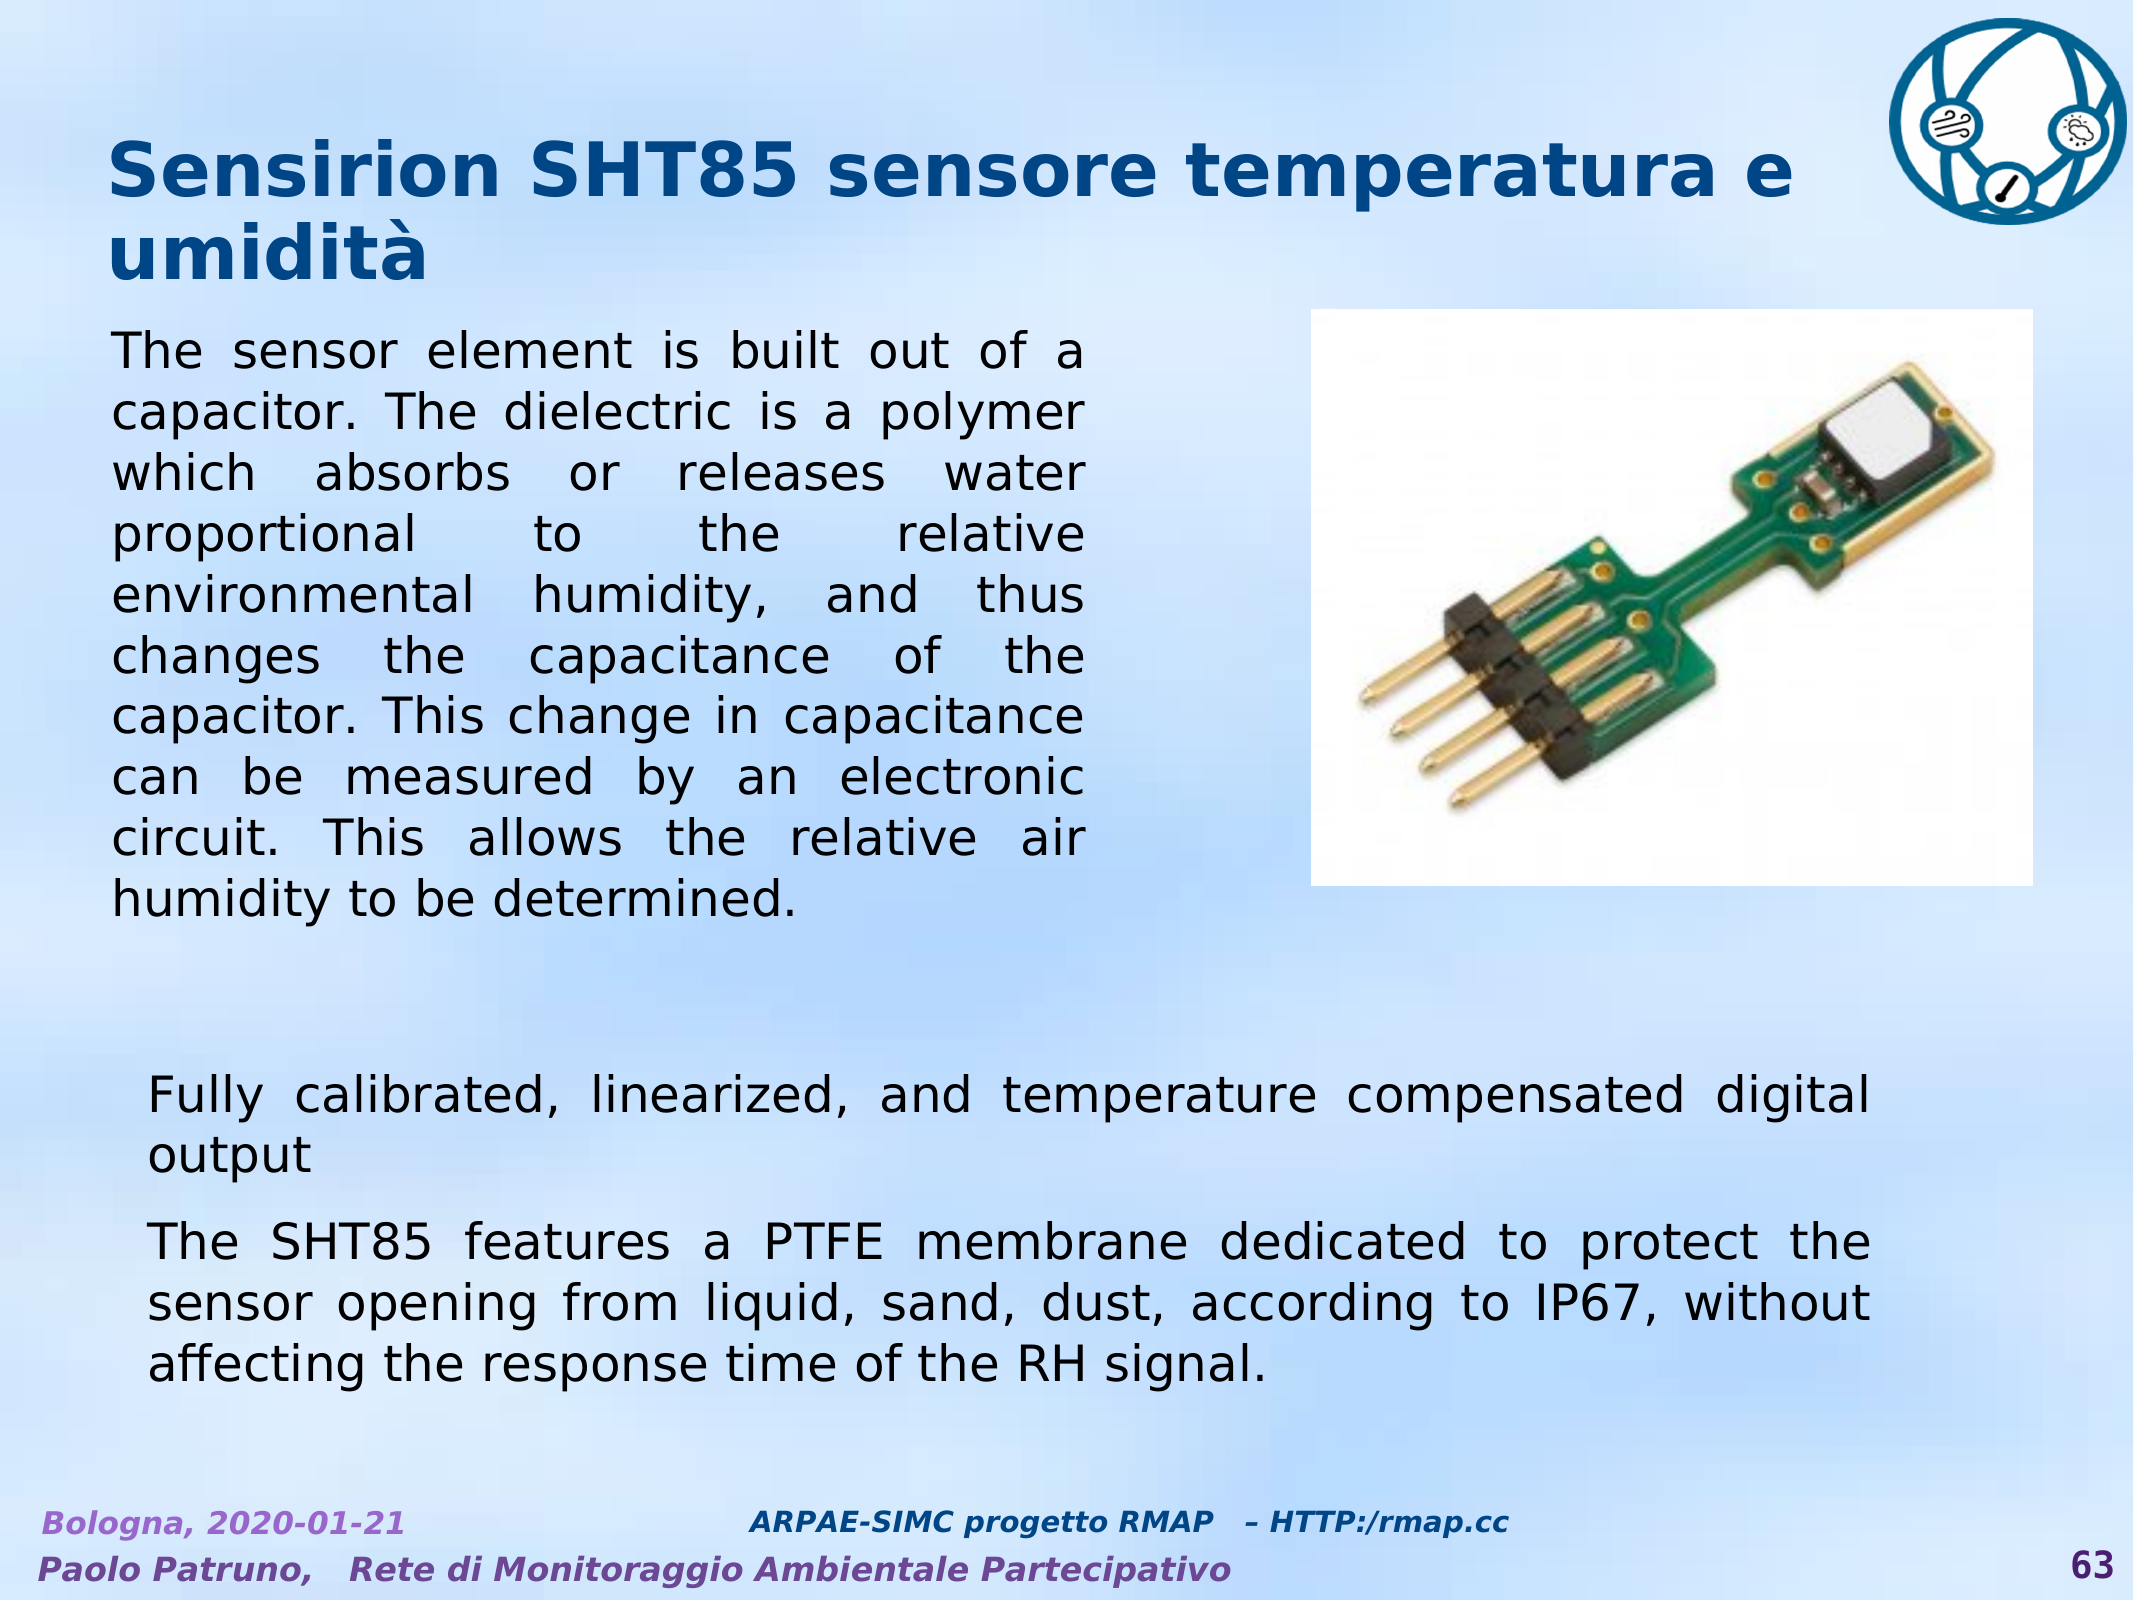

# Sensirion SHT85 sensore temperatura e umidità
The sensor element is built out of a capacitor. The dielectric is a polymer which absorbs or releases water proportional to the relative environmental humidity, and thus changes the capacitance of the capacitor. This change in capacitance can be measured by an electronic circuit. This allows the relative air humidity to be determined.
Fully calibrated, linearized, and temperature compensated digital output
The SHT85 features a PTFE membrane dedicated to protect the sensor opening from liquid, sand, dust, according to IP67, without affecting the response time of the RH signal.